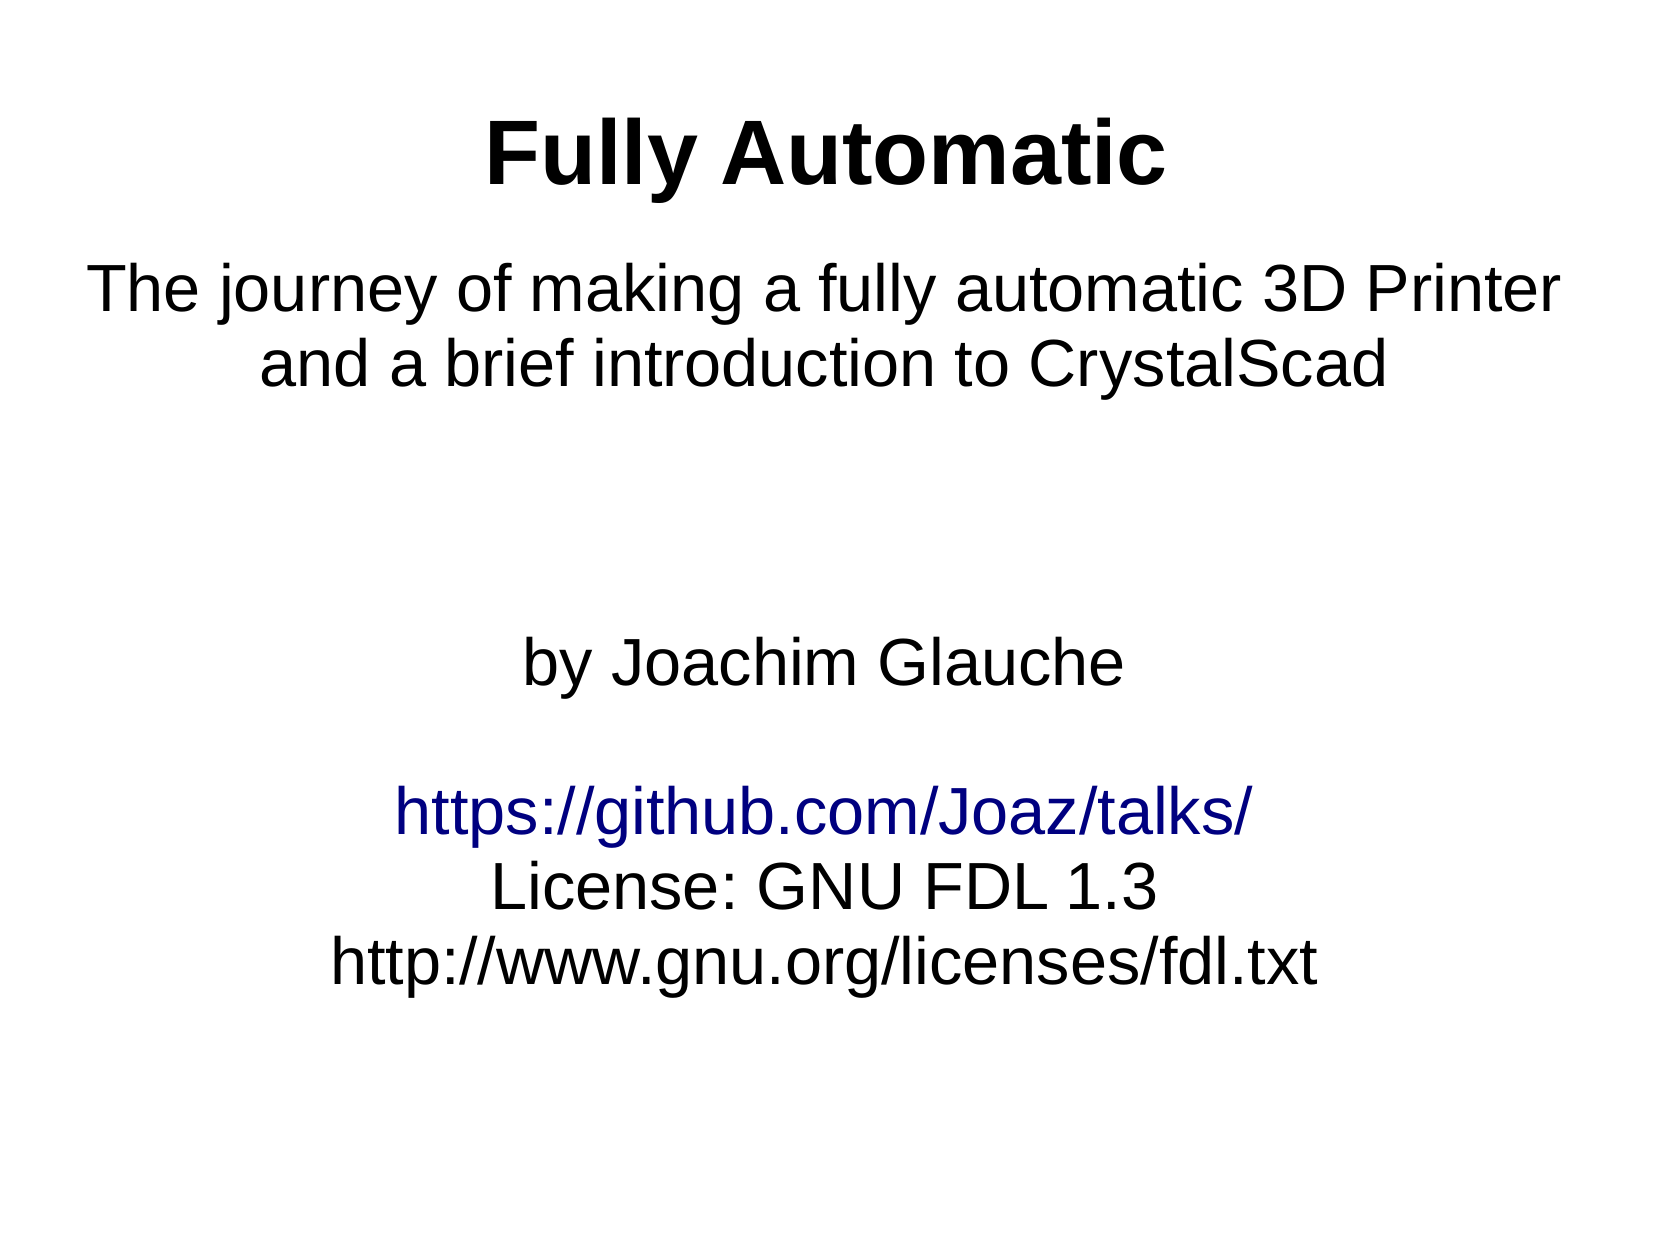

# Fully Automatic
The journey of making a fully automatic 3D Printer
and a brief introduction to CrystalScad
by Joachim Glauche
https://github.com/Joaz/talks/
License: GNU FDL 1.3
http://www.gnu.org/licenses/fdl.txt